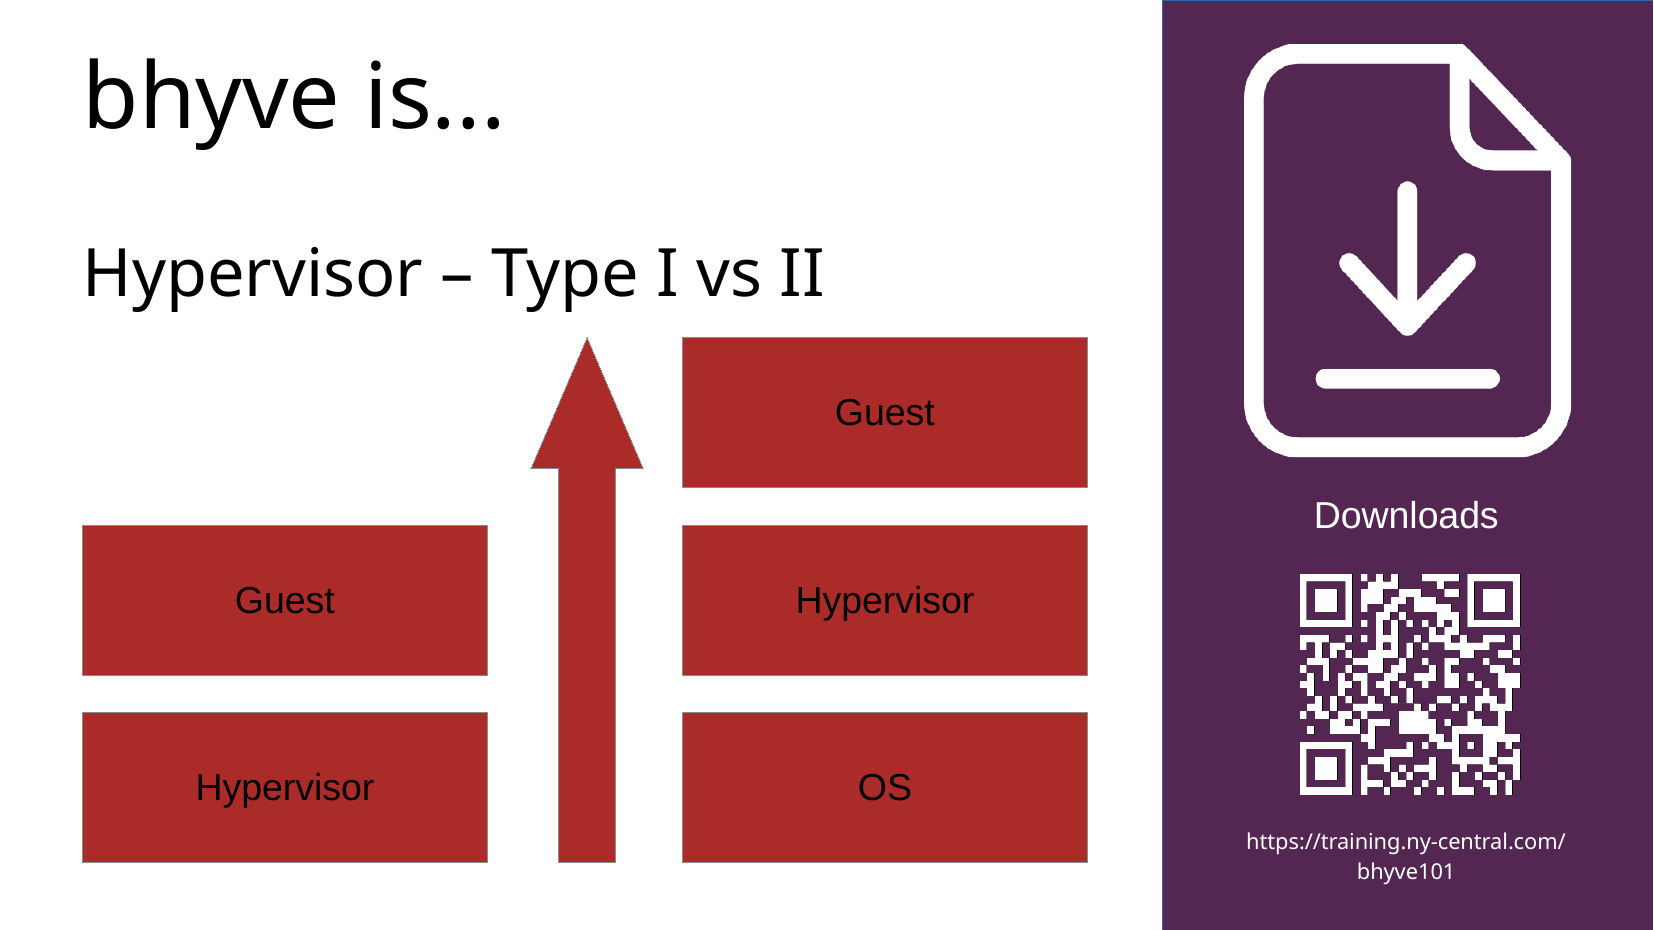

# bhyve is...
Hypervisor – Type I vs II
Guest
Downloads
Guest
Hypervisor
Hypervisor
OS
https://training.ny-central.com/bhyve101